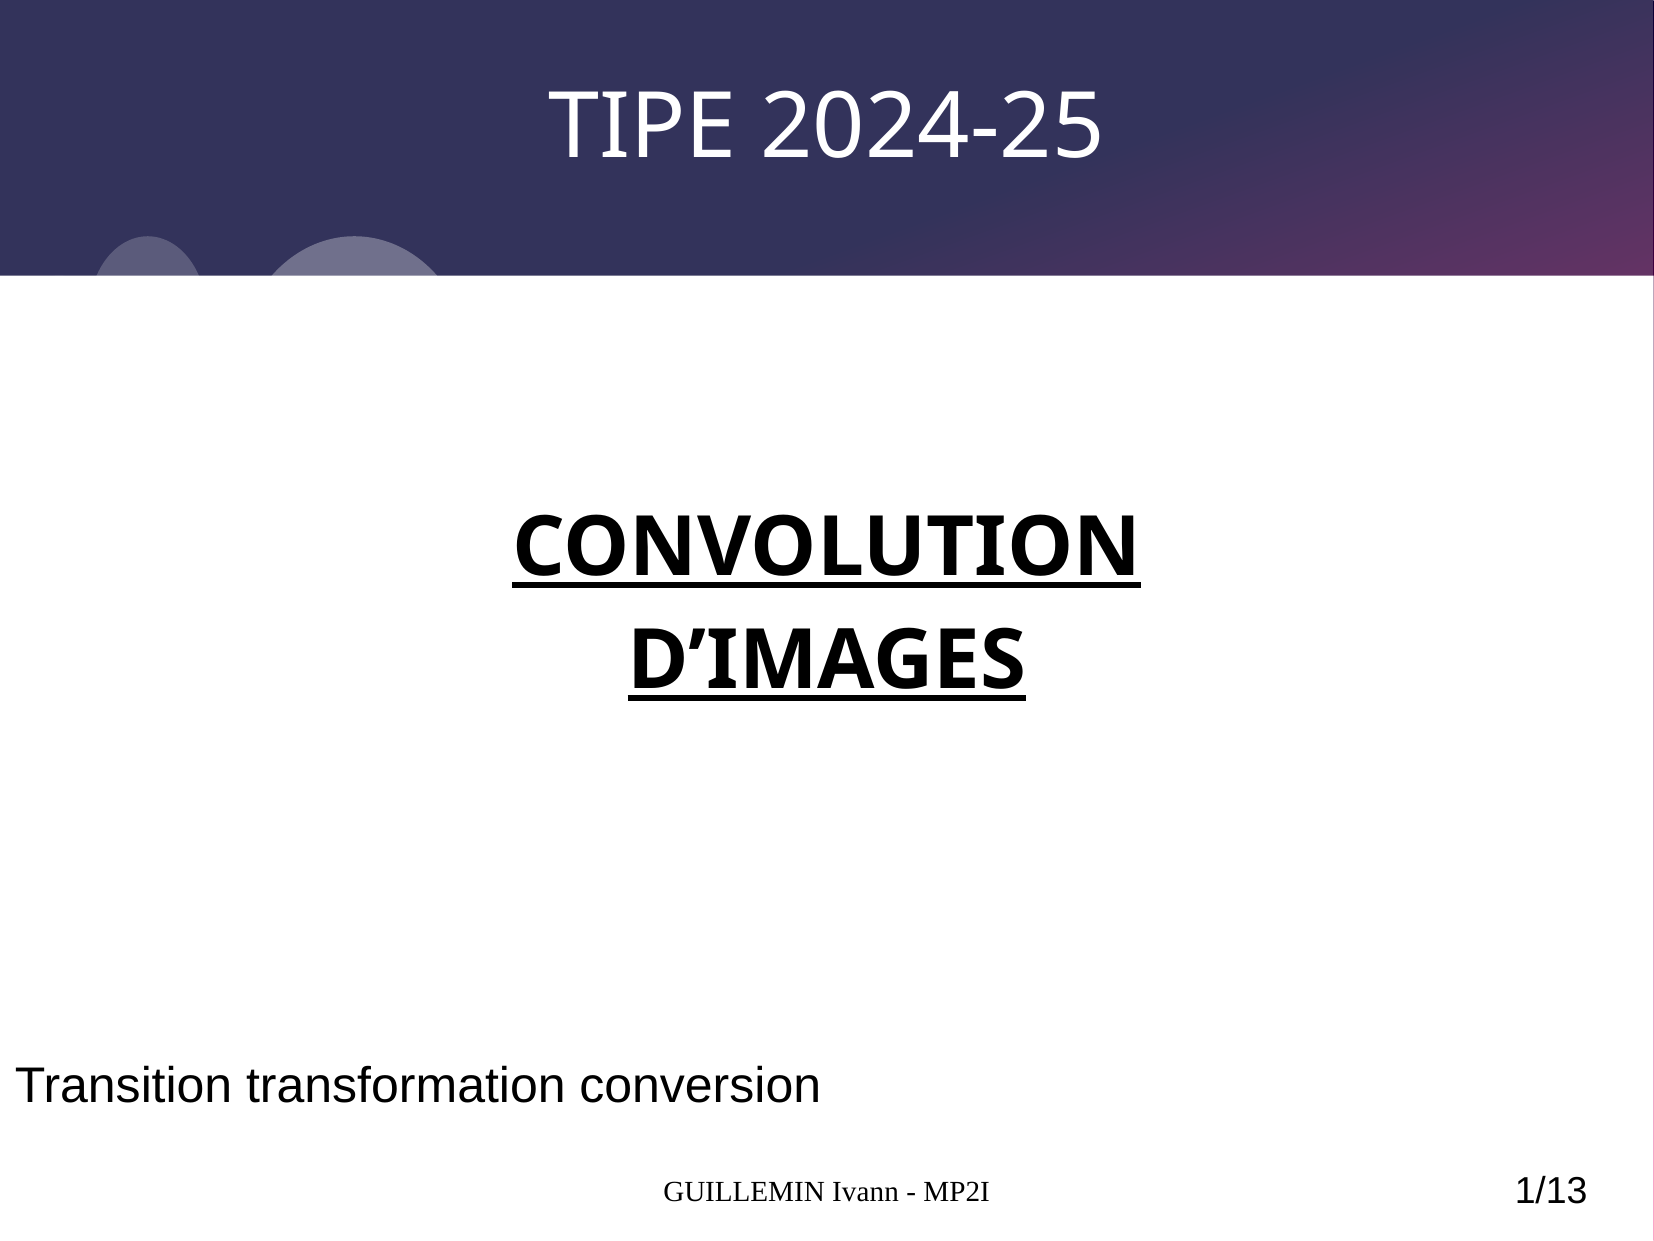

# TIPE 2024-25
CONVOLUTION
D’IMAGES
Transition transformation conversion
GUILLEMIN Ivann - MP2I
1/13